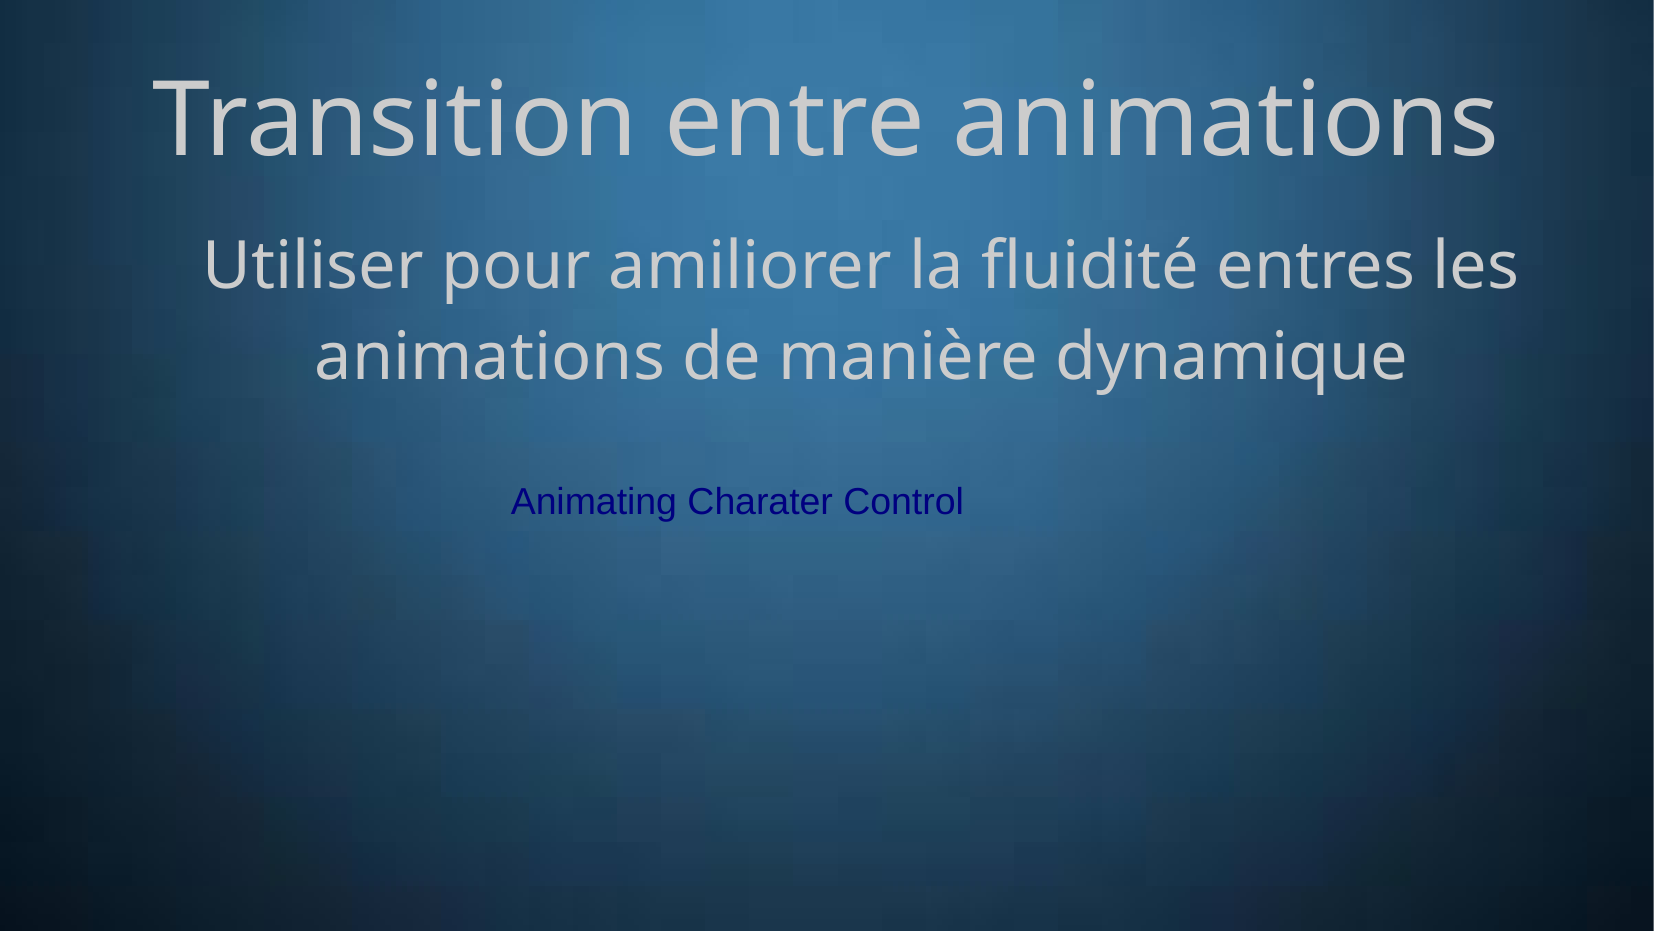

# Transition entre animations
Utiliser pour amiliorer la fluidité entres les animations de manière dynamique
Animating Charater Control